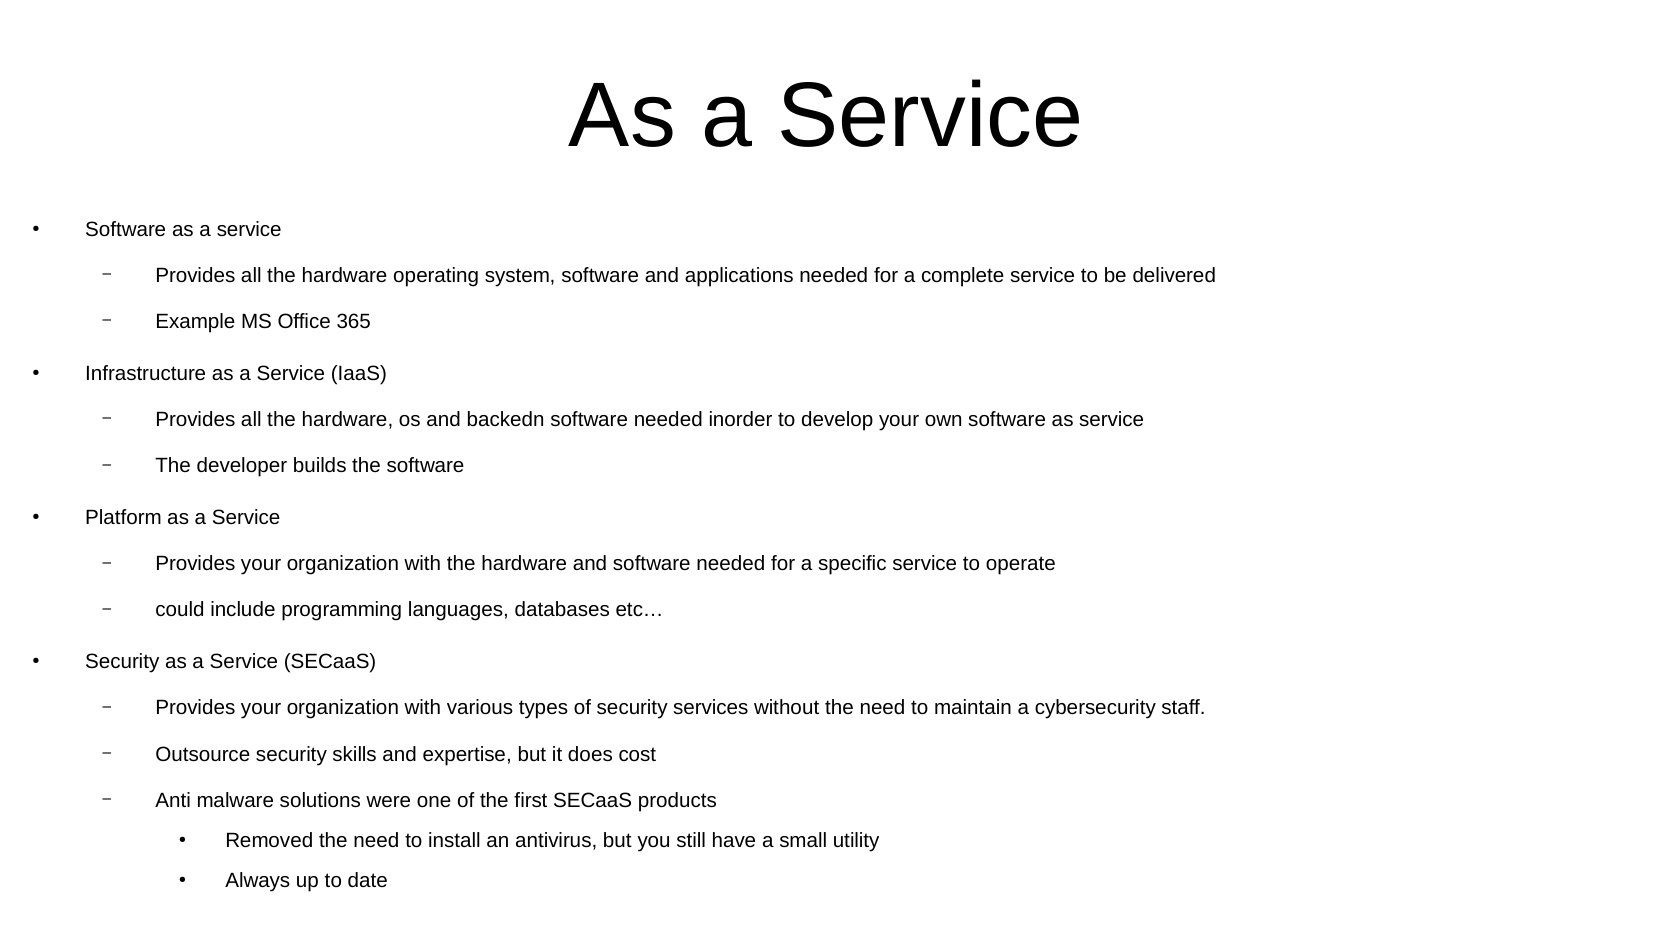

# As a Service
Software as a service
Provides all the hardware operating system, software and applications needed for a complete service to be delivered
Example MS Office 365
Infrastructure as a Service (IaaS)
Provides all the hardware, os and backedn software needed inorder to develop your own software as service
The developer builds the software
Platform as a Service
Provides your organization with the hardware and software needed for a specific service to operate
could include programming languages, databases etc…
Security as a Service (SECaaS)
Provides your organization with various types of security services without the need to maintain a cybersecurity staff.
Outsource security skills and expertise, but it does cost
Anti malware solutions were one of the first SECaaS products
Removed the need to install an antivirus, but you still have a small utility
Always up to date